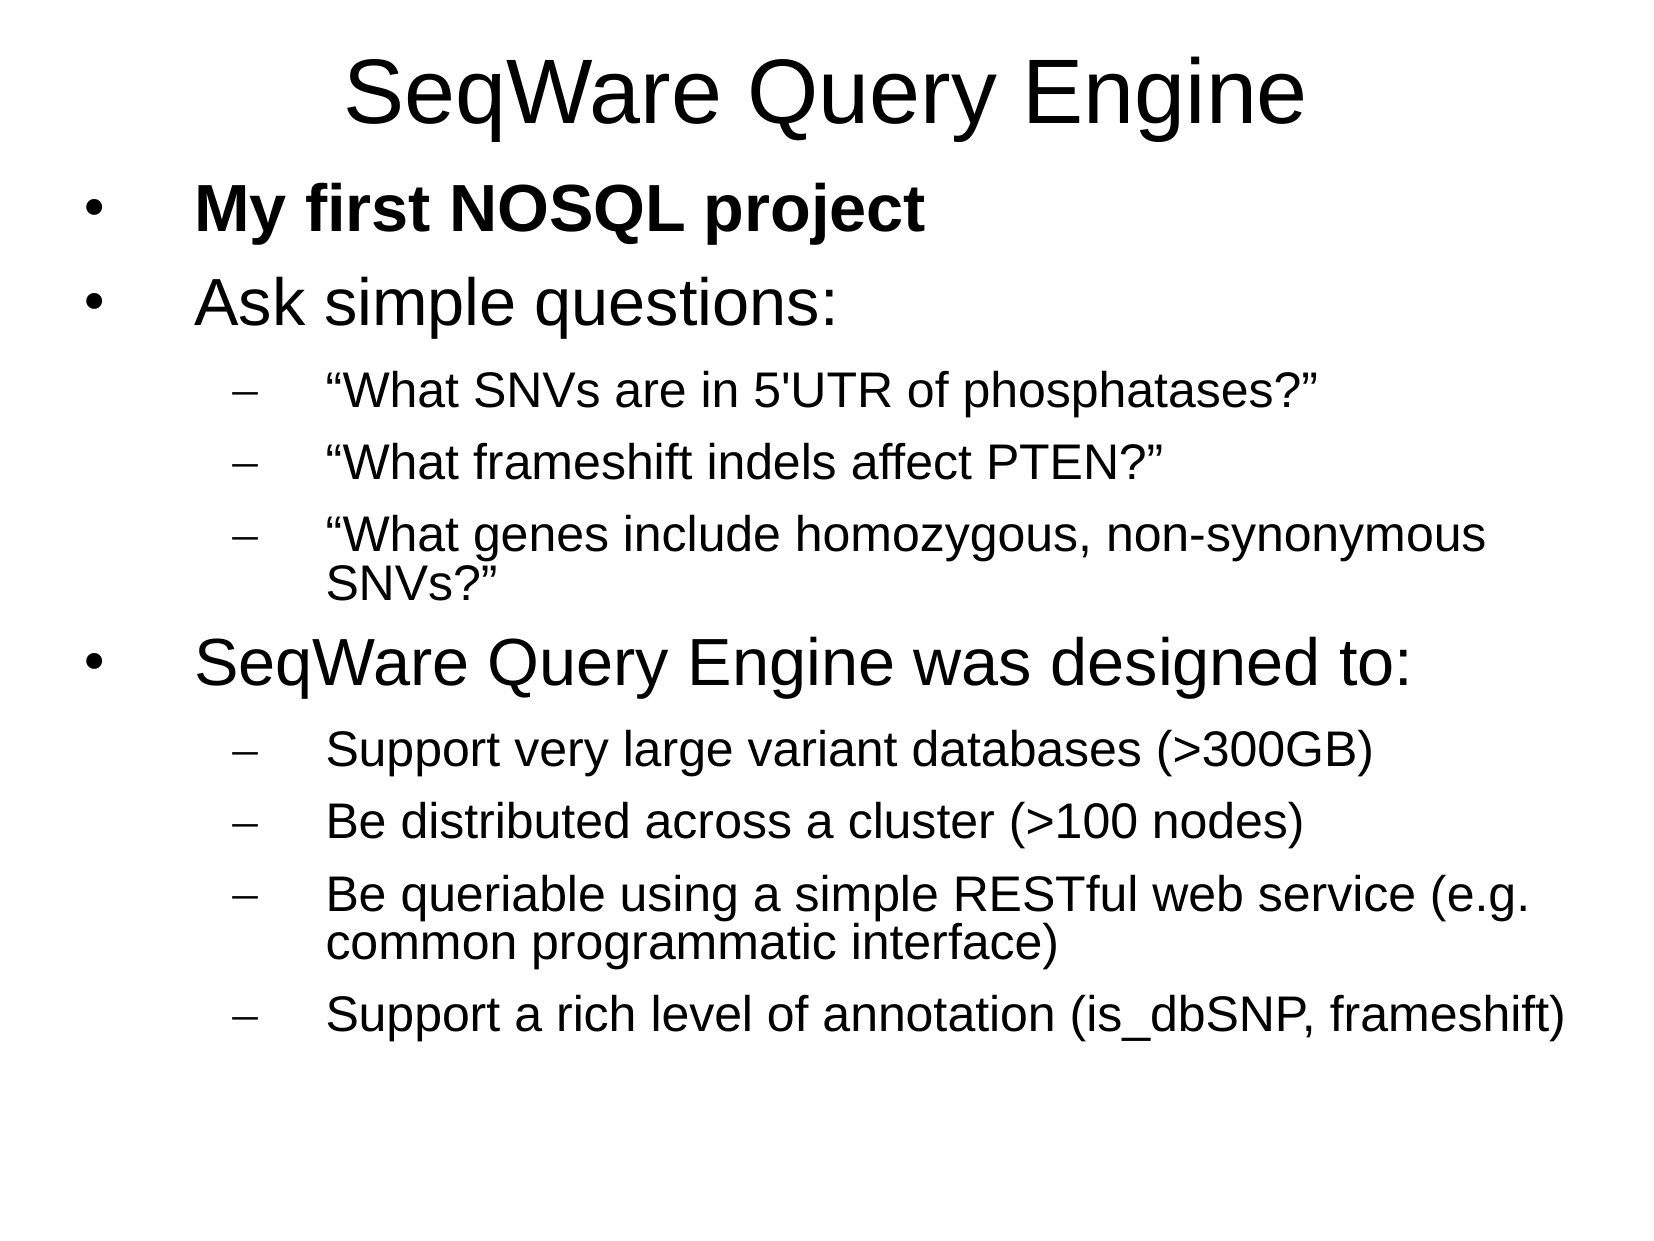

SeqWare Query Engine
My first NOSQL project
Ask simple questions:
“What SNVs are in 5'UTR of phosphatases?”
“What frameshift indels affect PTEN?”
“What genes include homozygous, non-synonymous SNVs?”
SeqWare Query Engine was designed to:
Support very large variant databases (>300GB)
Be distributed across a cluster (>100 nodes)
Be queriable using a simple RESTful web service (e.g. common programmatic interface)
Support a rich level of annotation (is_dbSNP, frameshift)